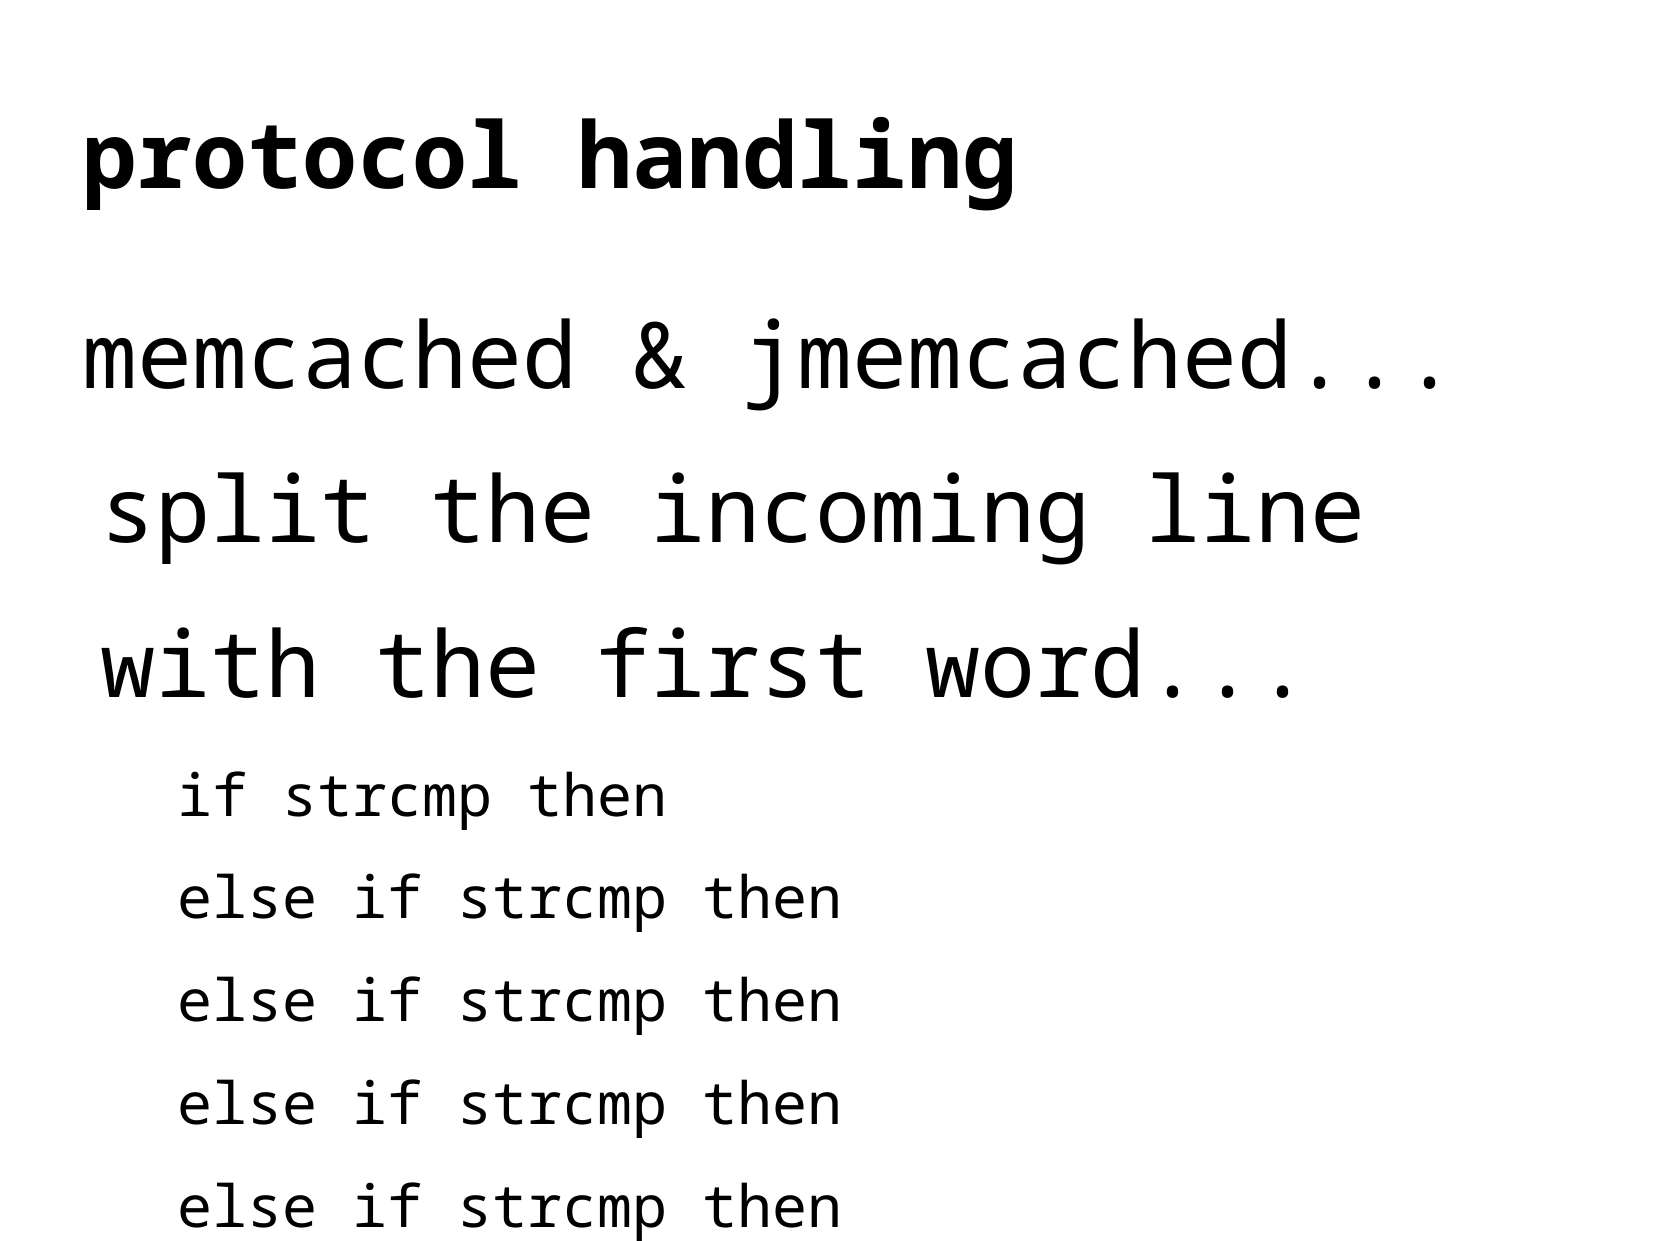

# protocol handling
memcached & jmemcached...
split the incoming line
with the first word...
if strcmp then
else if strcmp then
else if strcmp then
else if strcmp then
else if strcmp then